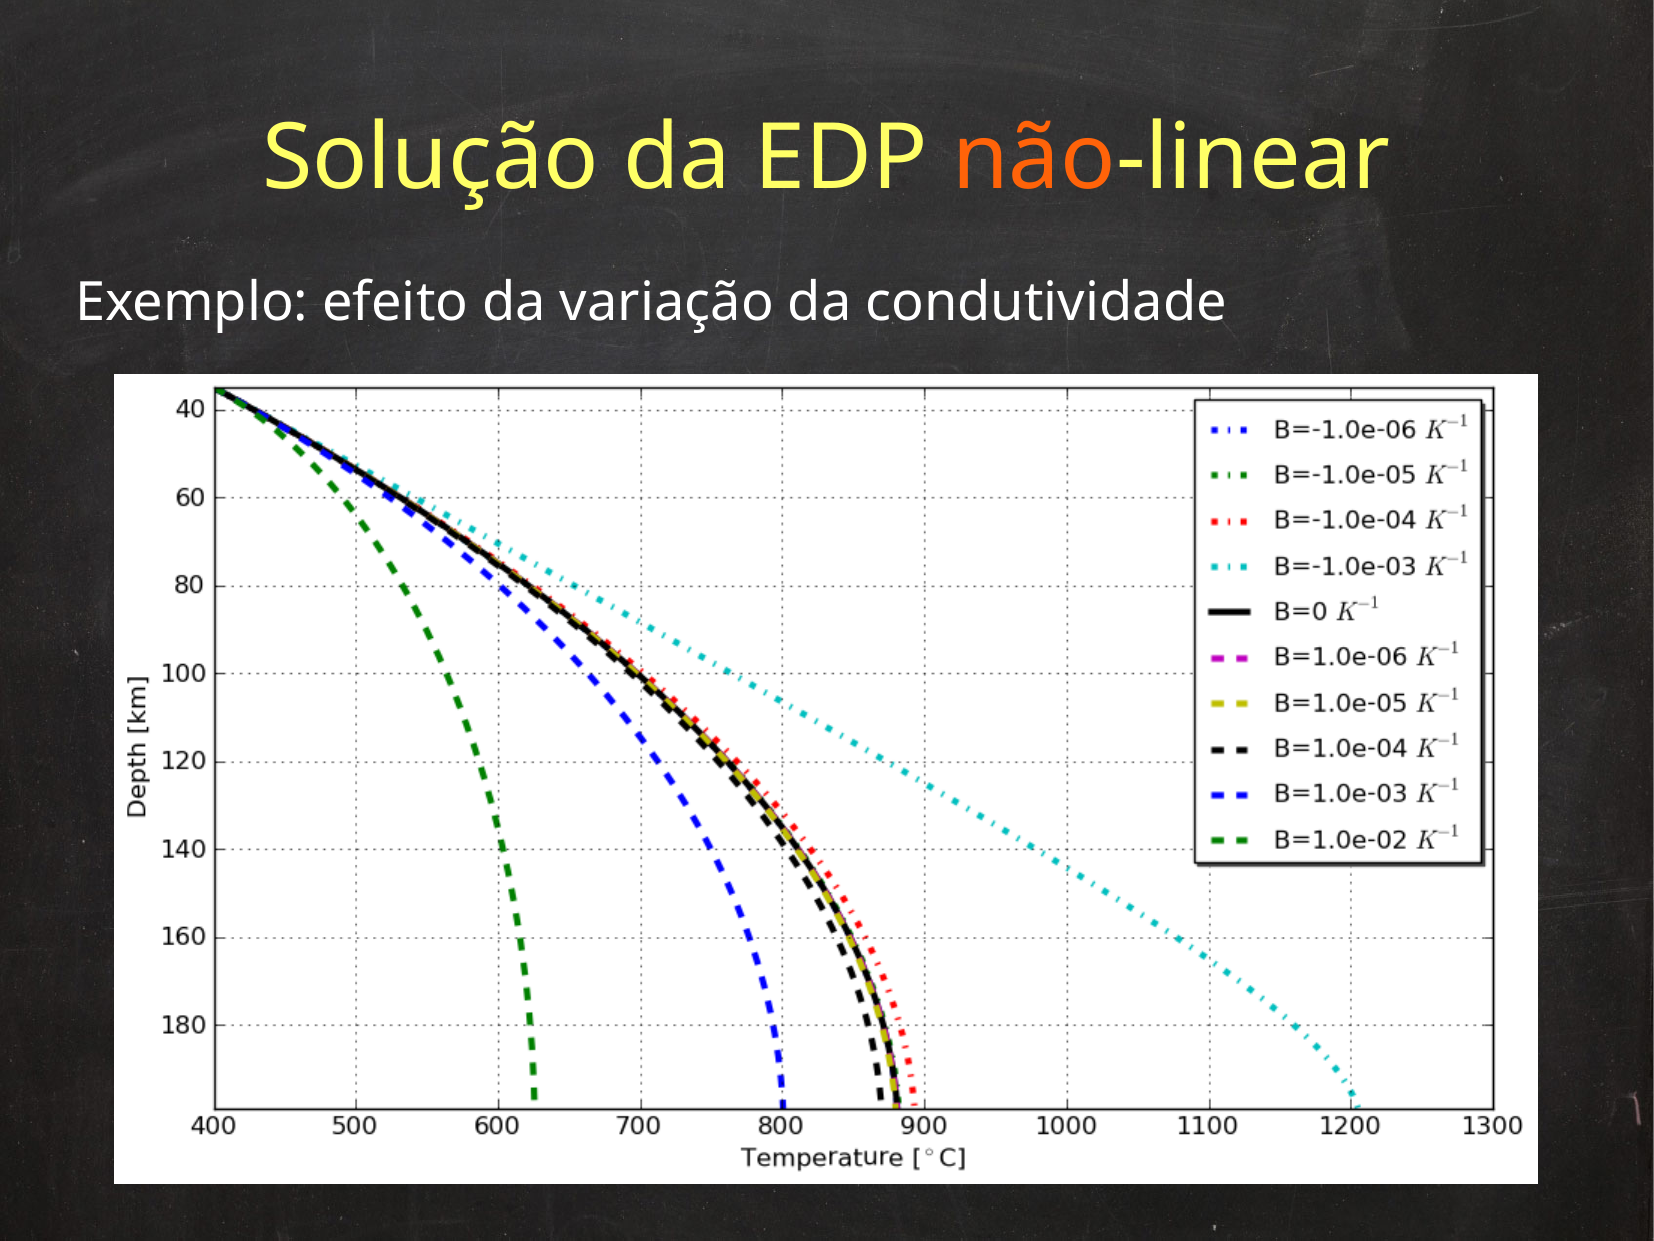

# Solução da EDP não-linear
Exemplo: efeito da variação da condutividade